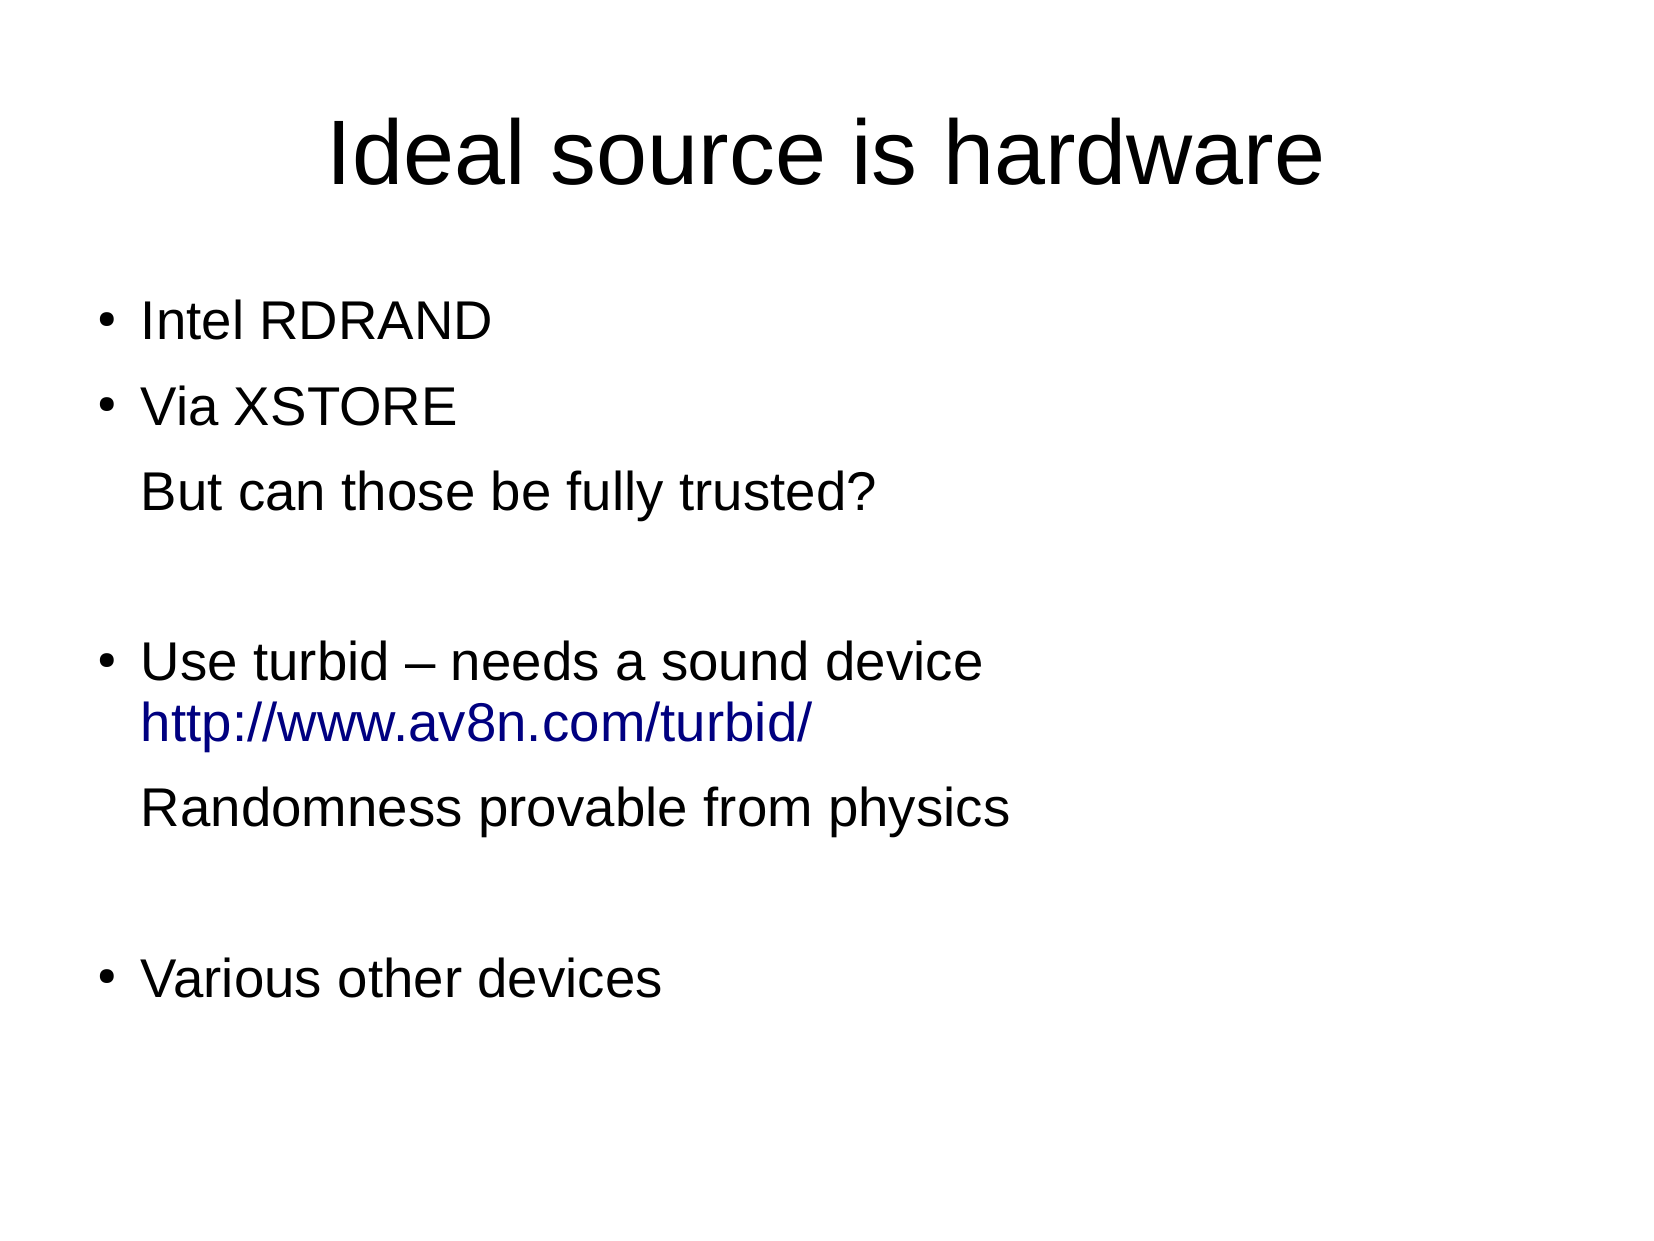

# Ideal source is hardware
Intel RDRAND
Via XSTORE
But can those be fully trusted?
Use turbid – needs a sound device http://www.av8n.com/turbid/
Randomness provable from physics
Various other devices